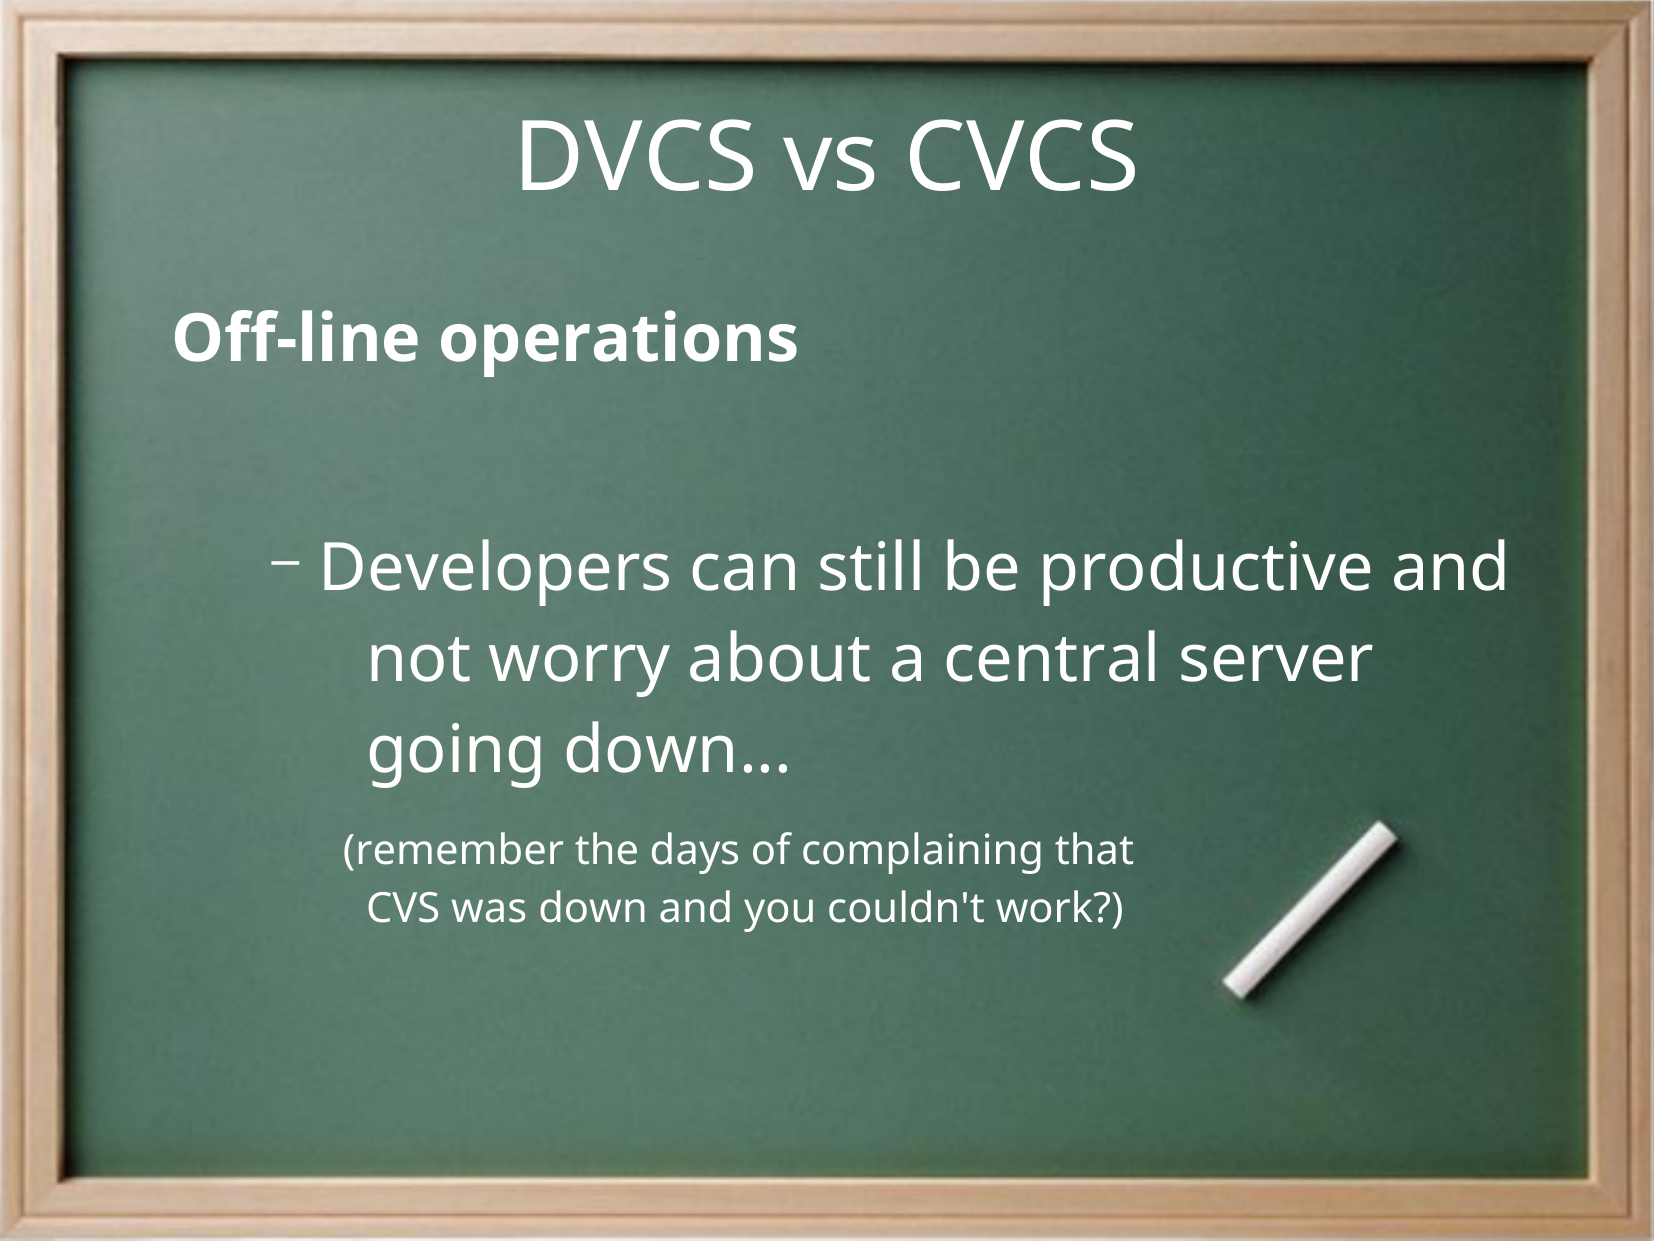

# DVCS vs CVCS
Off-line operations
Developers can still be productive and not worry about a central server going down...
 (remember the days of complaining that
CVS was down and you couldn't work?)